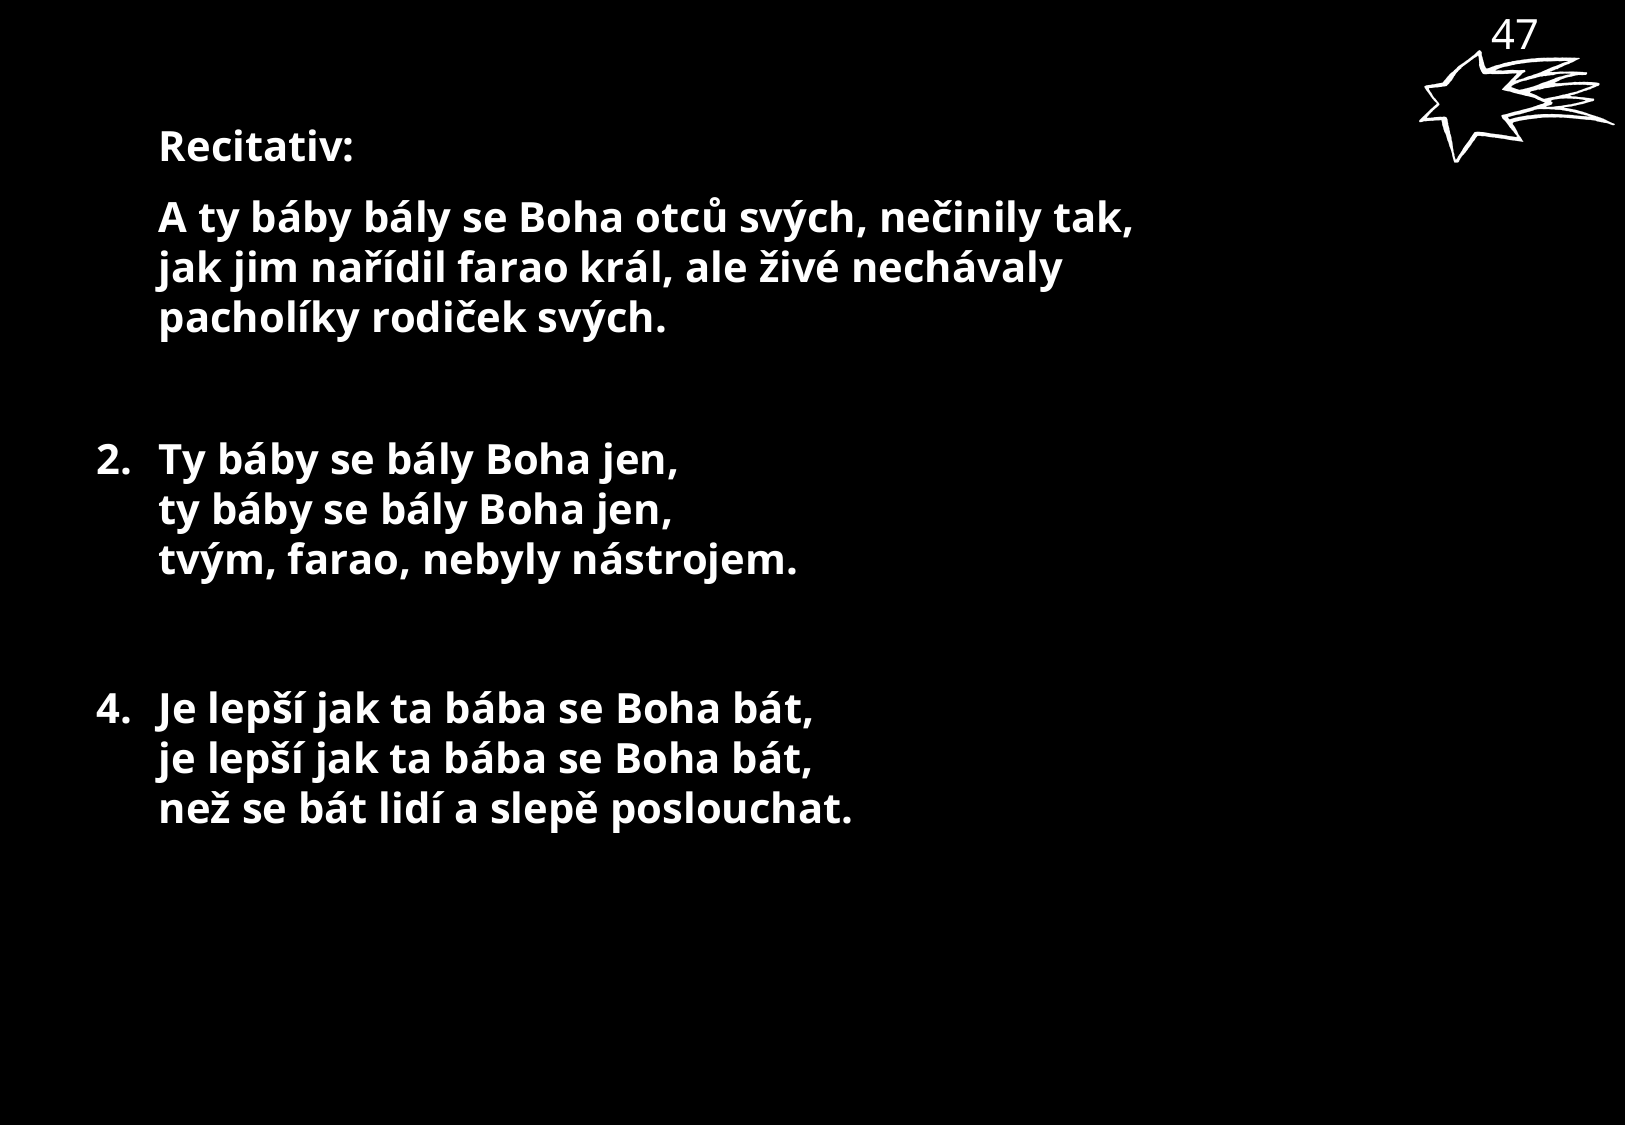

47
# Recitativ:
	A ty báby bály se Boha otců svých, nečinily tak,
jak jim nařídil farao král, ale živé nechávaly
pacholíky rodiček svých.
2. 	Ty báby se bály Boha jen,
ty báby se bály Boha jen,
tvým, farao, nebyly nástrojem.
4. 	Je lepší jak ta bába se Boha bát,
je lepší jak ta bába se Boha bát,
než se bát lidí a slepě poslouchat.